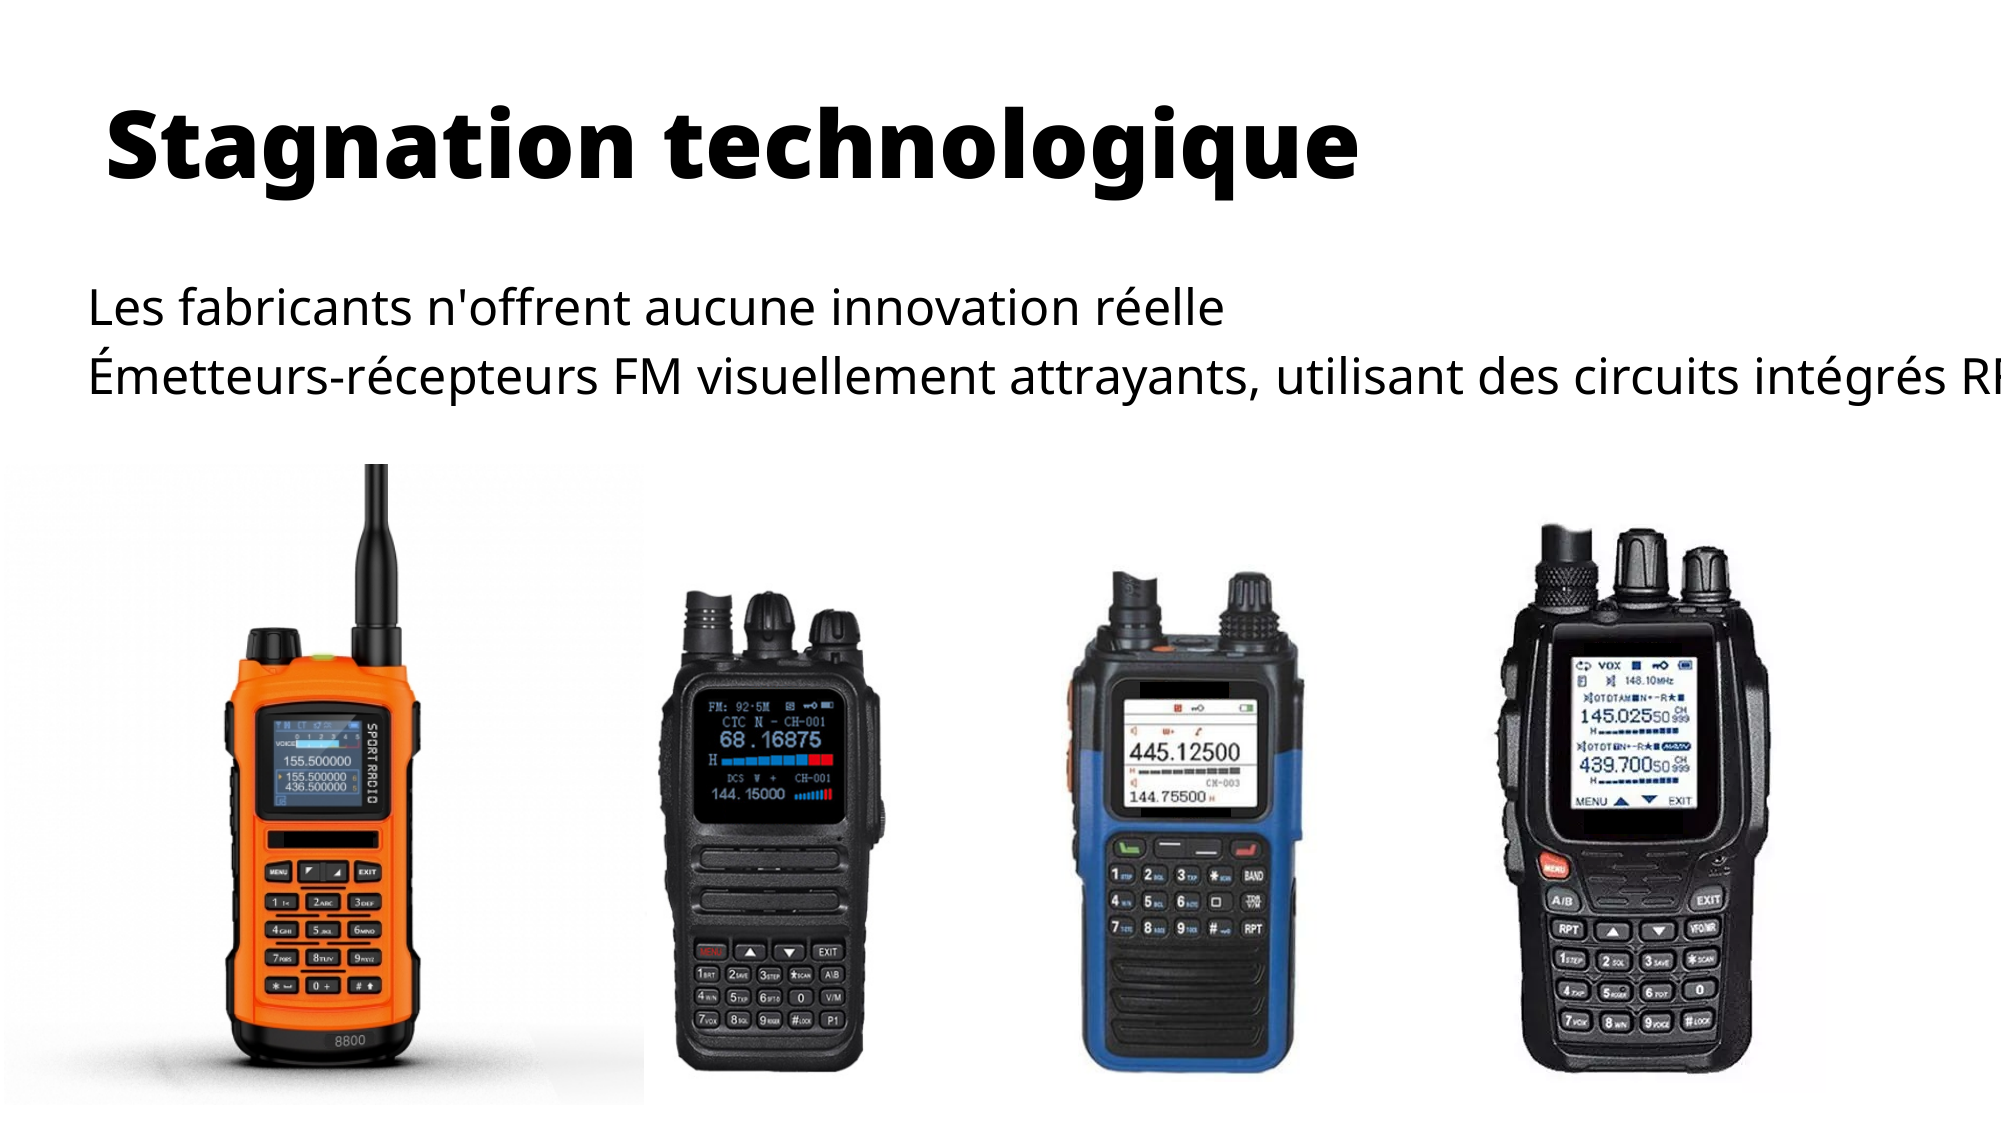

Stagnation technologique
Les fabricants n'offrent aucune innovation réelle
Émetteurs-récepteurs FM visuellement attrayants, utilisant des circuits intégrés RF traditionnels : AT1846, BK4819